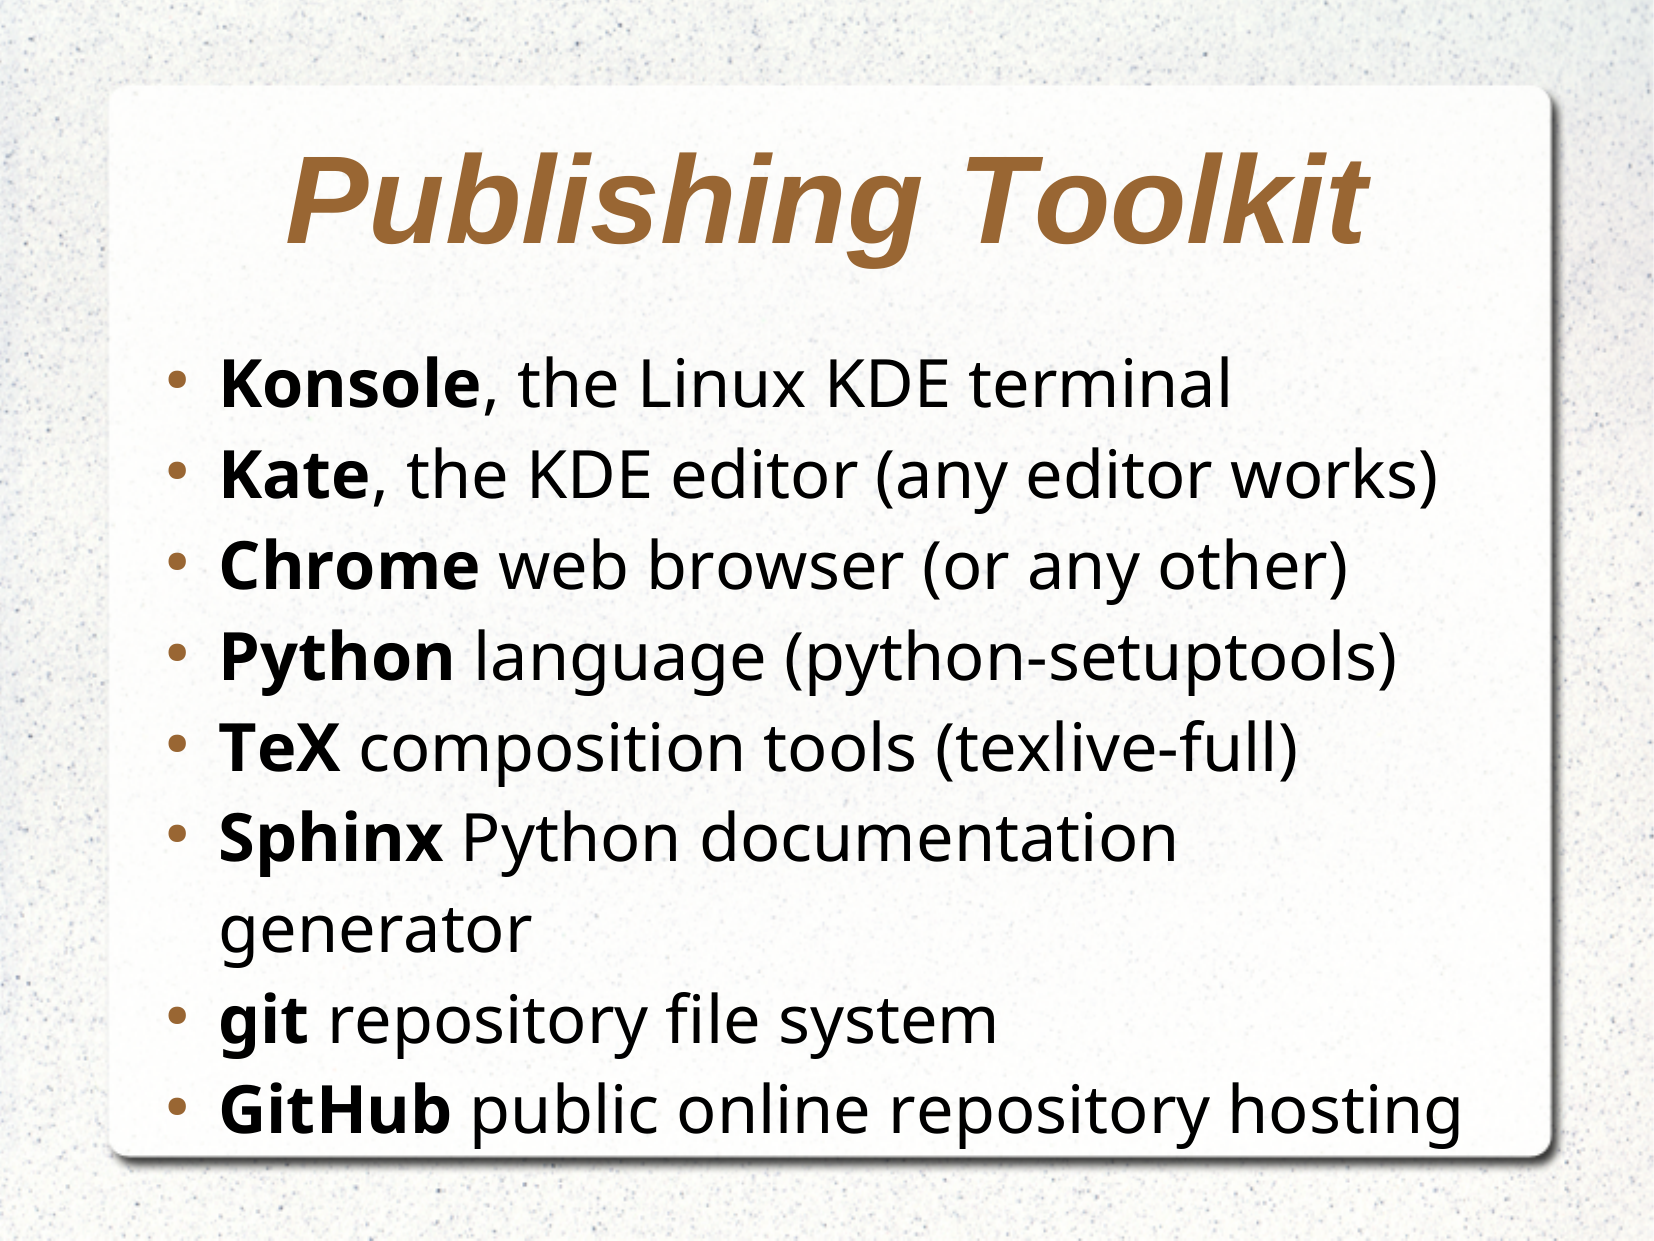

# Publishing Toolkit
Konsole, the Linux KDE terminal
Kate, the KDE editor (any editor works)
Chrome web browser (or any other)
Python language (python-setuptools)
TeX composition tools (texlive-full)
Sphinx Python documentation generator
git repository file system
GitHub public online repository hosting